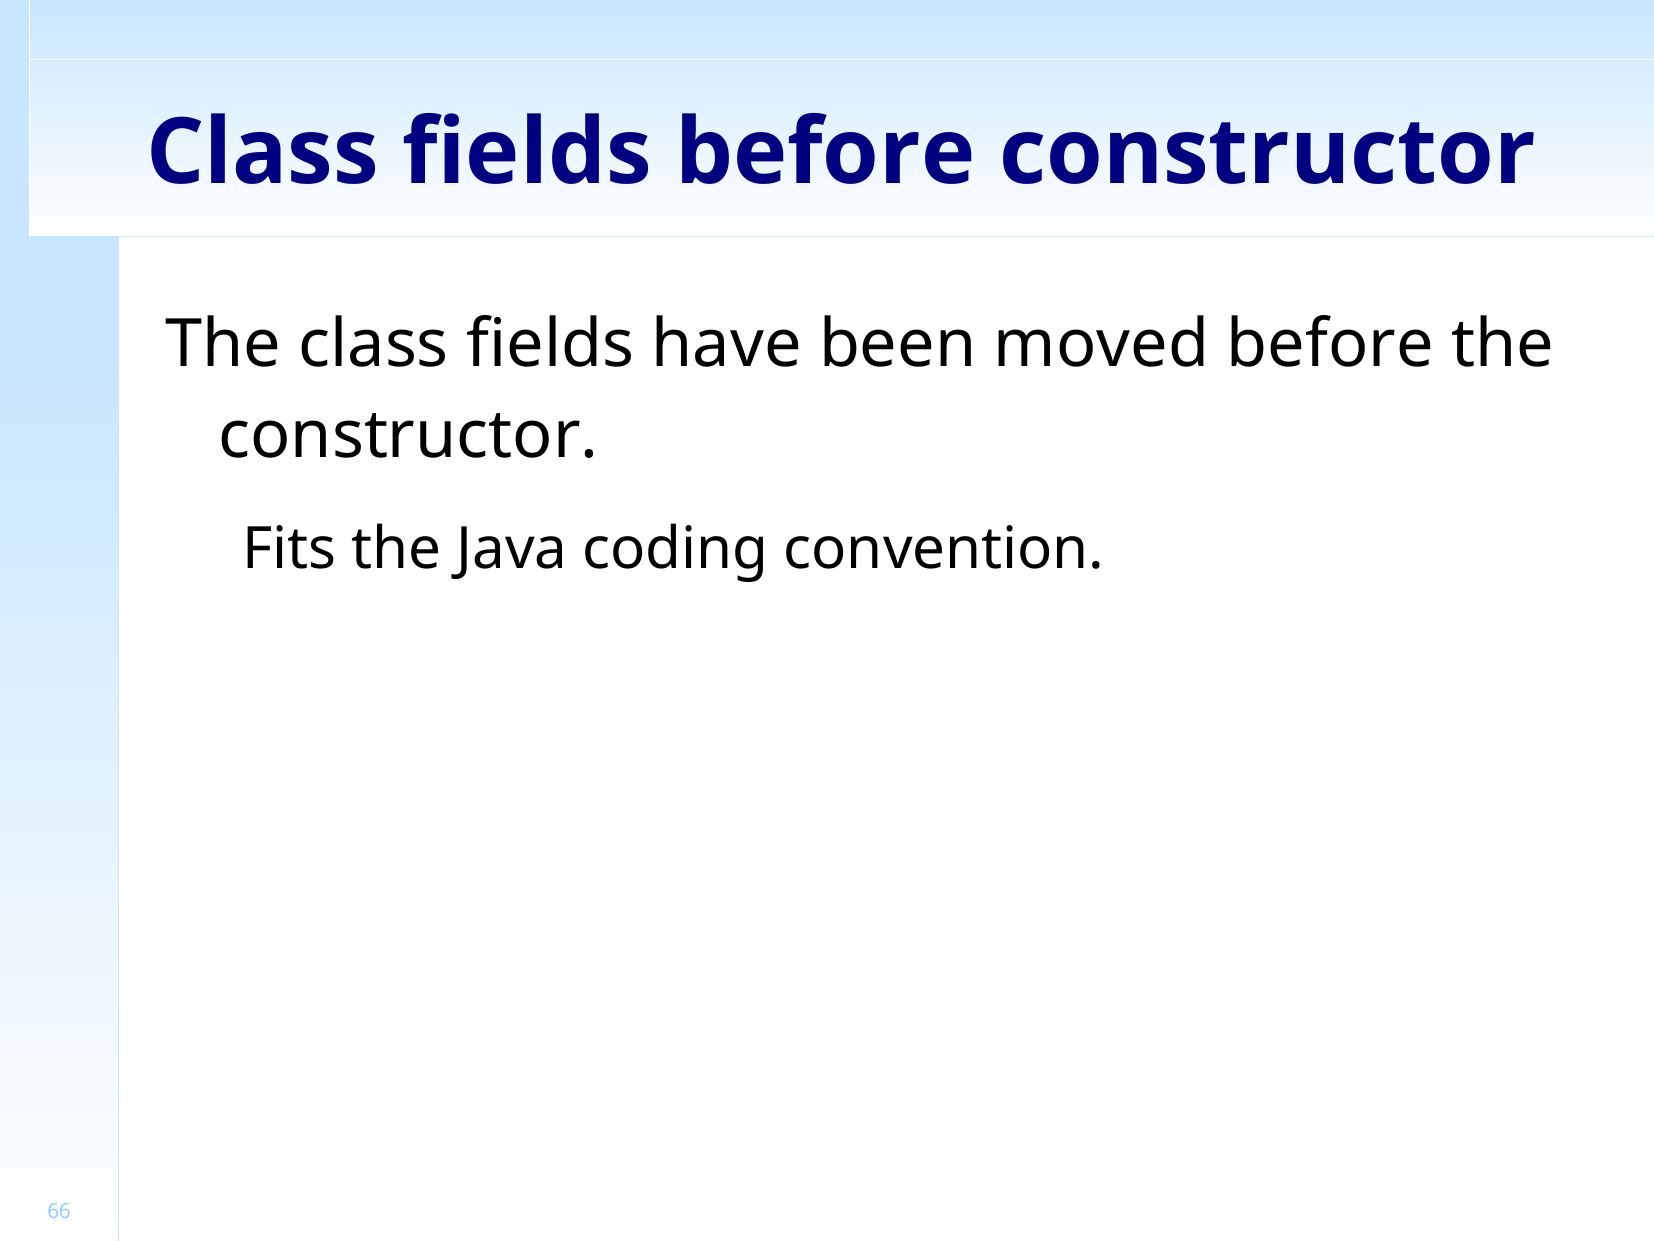

# Class fields before constructor
The class fields have been moved before the constructor.
Fits the Java coding convention.